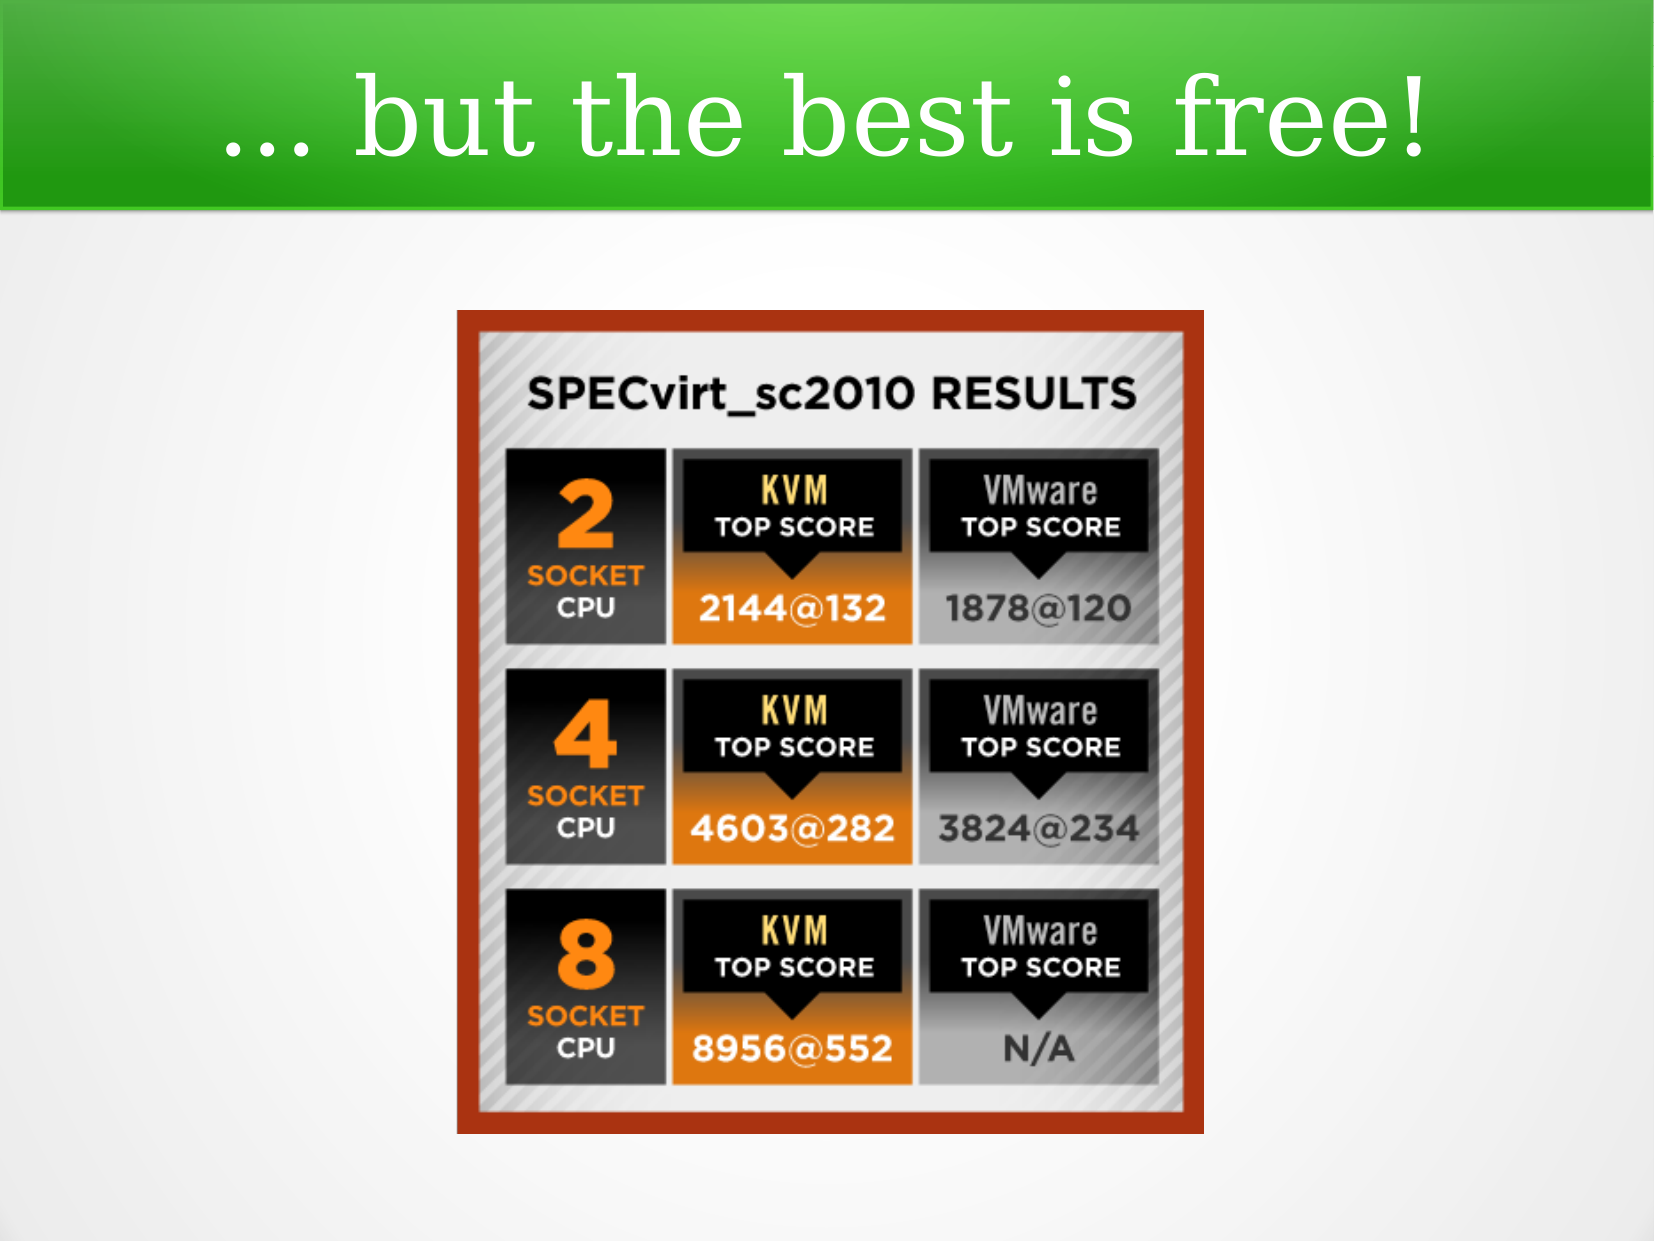

# ... but the best is free!